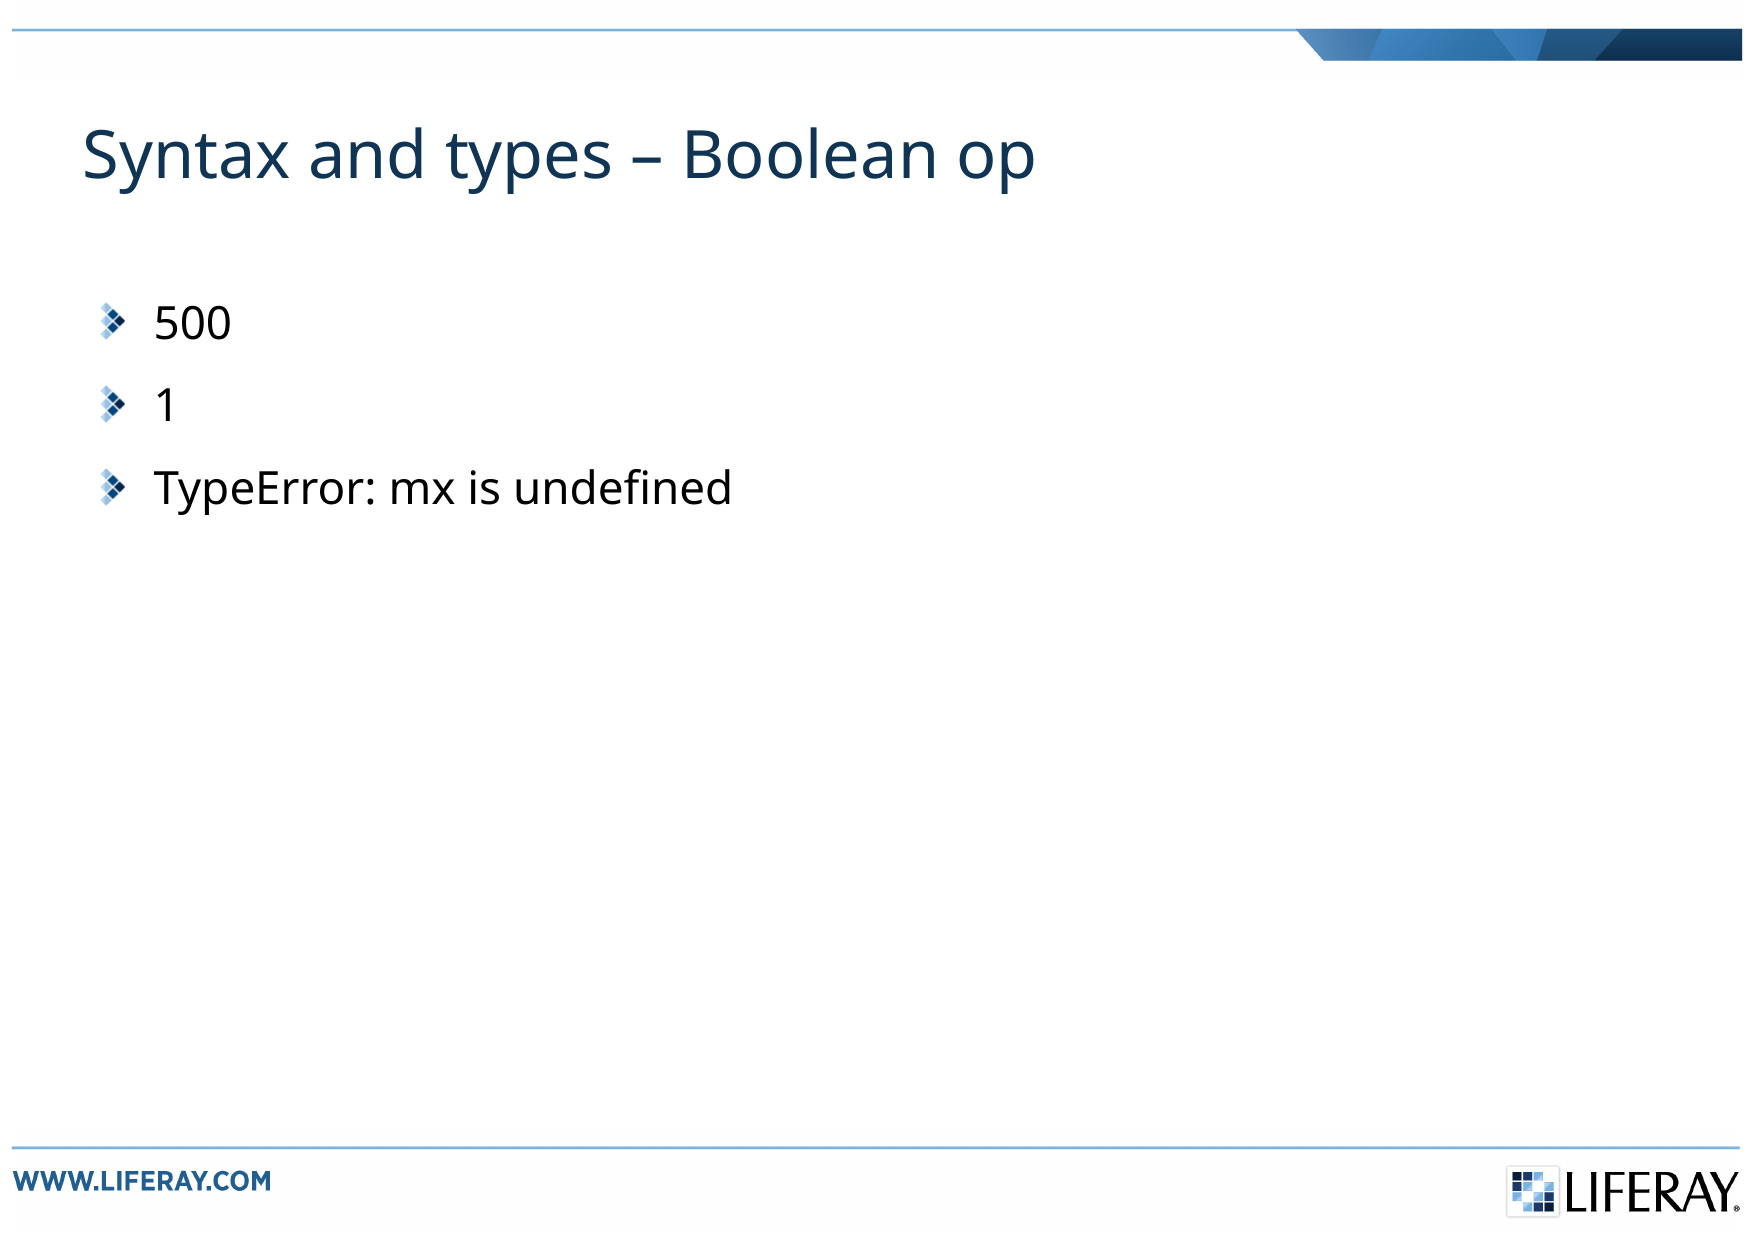

# Syntax and types – Boolean op
500
1
TypeError: mx is undefined